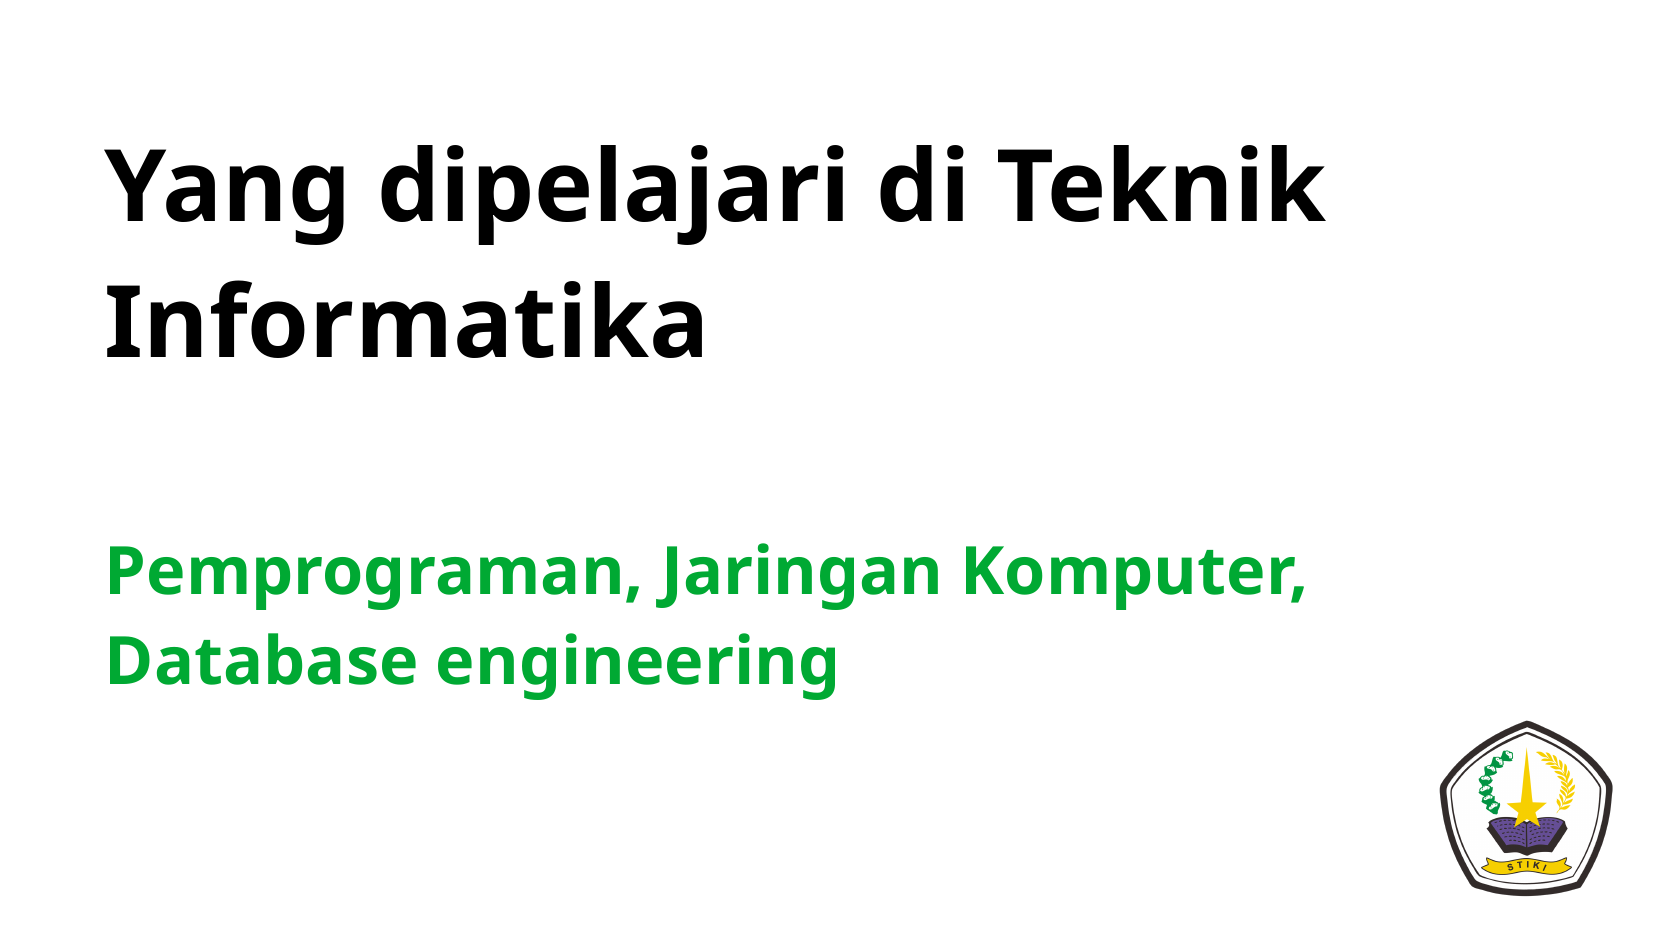

Yang dipelajari di Teknik Informatika
Pemprograman, Jaringan Komputer, Database engineering